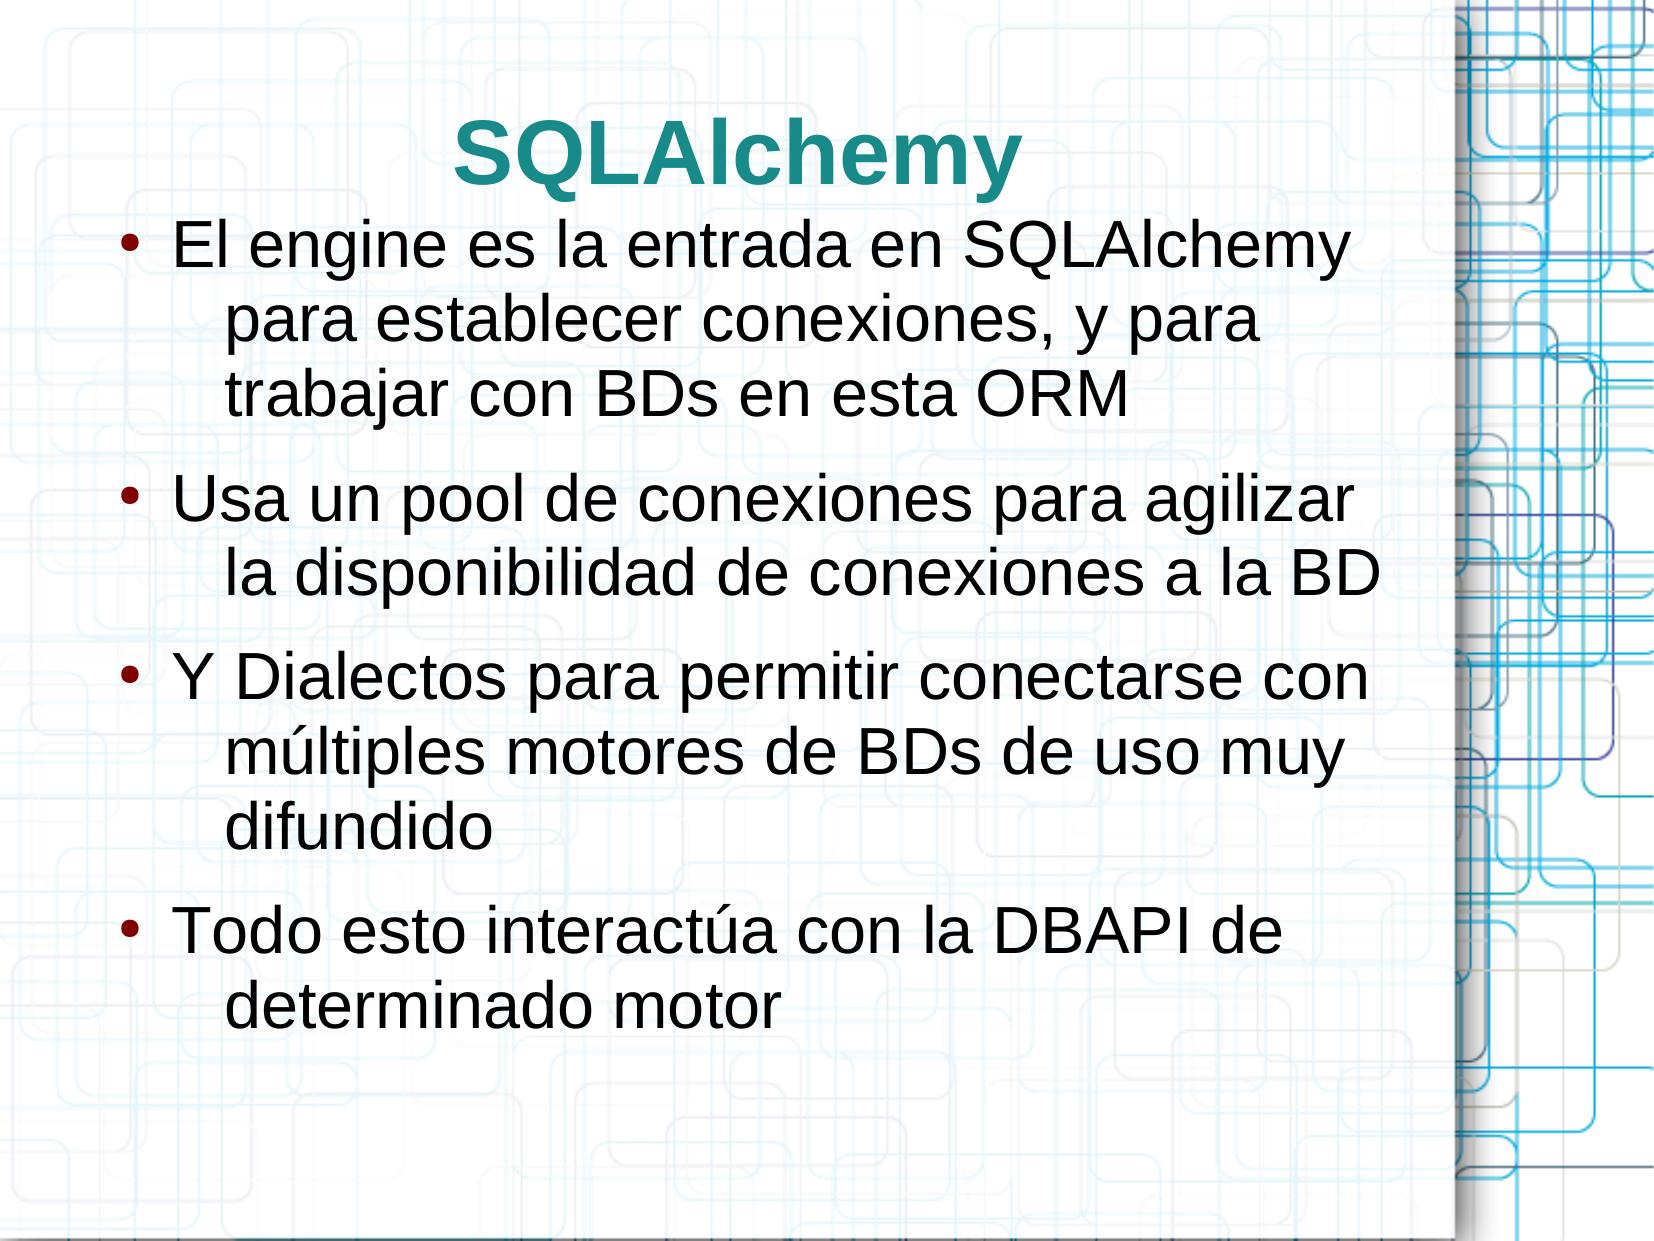

# SQLAlchemy
El engine es la entrada en SQLAlchemy para establecer conexiones, y para trabajar con BDs en esta ORM
Usa un pool de conexiones para agilizar la disponibilidad de conexiones a la BD
Y Dialectos para permitir conectarse con múltiples motores de BDs de uso muy difundido
Todo esto interactúa con la DBAPI de determinado motor